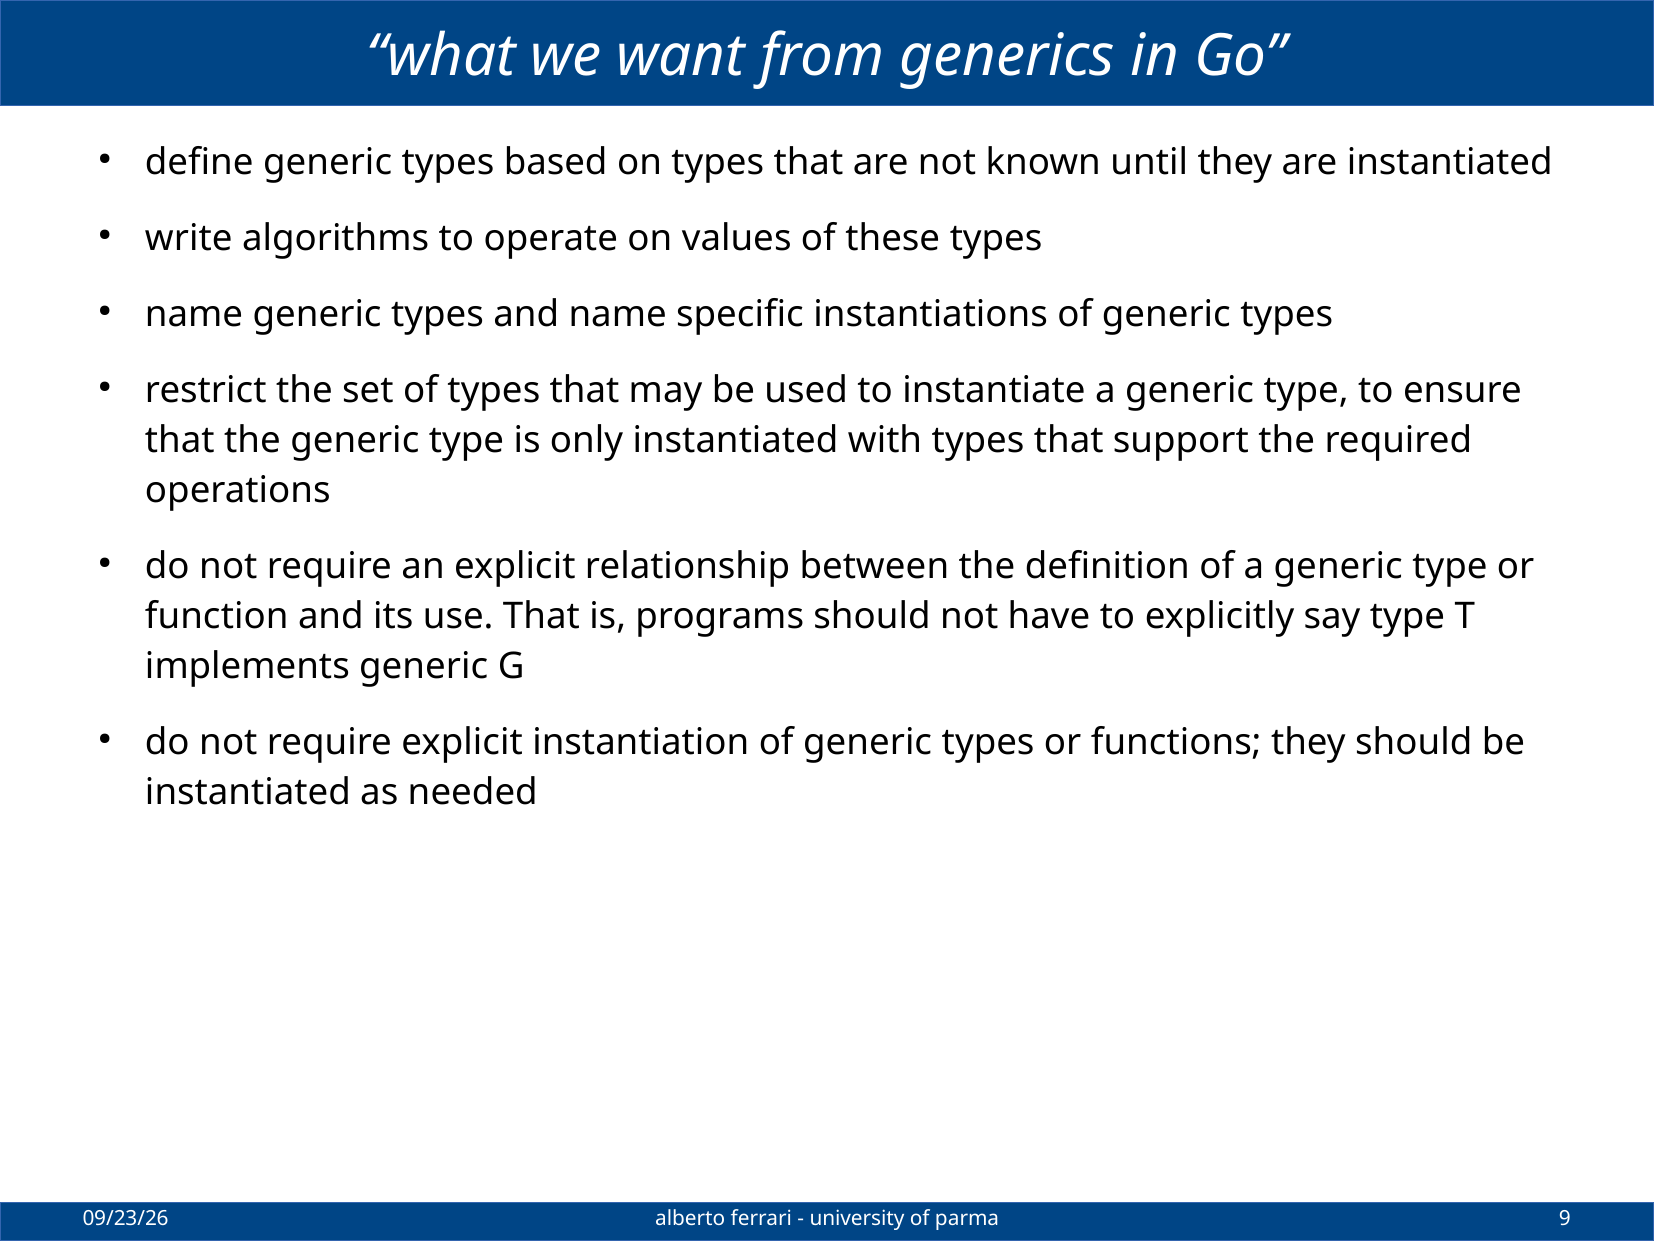

# “what we want from generics in Go”
define generic types based on types that are not known until they are instantiated
write algorithms to operate on values of these types
name generic types and name specific instantiations of generic types
restrict the set of types that may be used to instantiate a generic type, to ensure that the generic type is only instantiated with types that support the required operations
do not require an explicit relationship between the definition of a generic type or function and its use. That is, programs should not have to explicitly say type T implements generic G
do not require explicit instantiation of generic types or functions; they should be instantiated as needed
alberto ferrari - university of parma
9